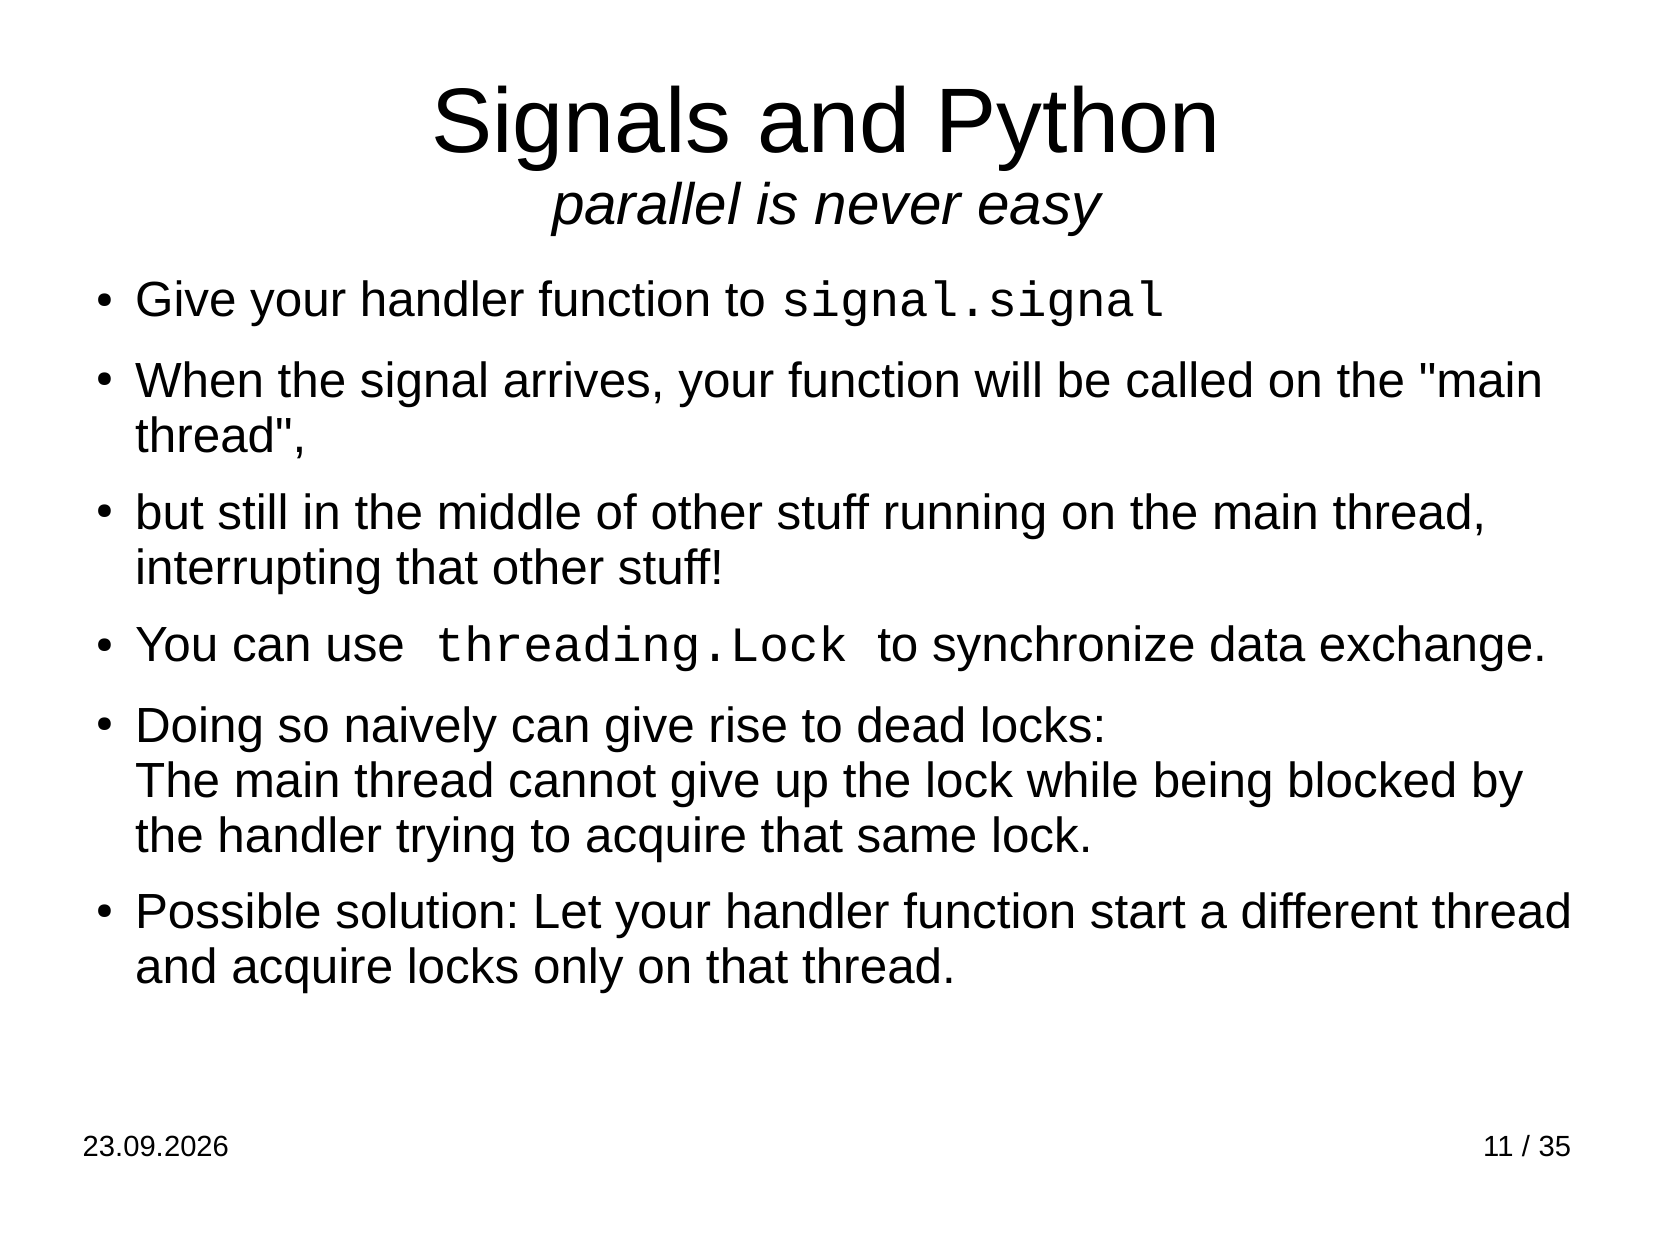

# Signals and Python parallel is never easy
Give your handler function to signal.signal
When the signal arrives, your function will be called on the "main thread",
but still in the middle of other stuff running on the main thread,
interrupting that other stuff!
You can use threading.Lock to synchronize data exchange.
Doing so naively can give rise to dead locks:
The main thread cannot give up the lock while being blocked by the handler trying to acquire that same lock.
Possible solution: Let your handler function start a different thread
and acquire locks only on that thread.